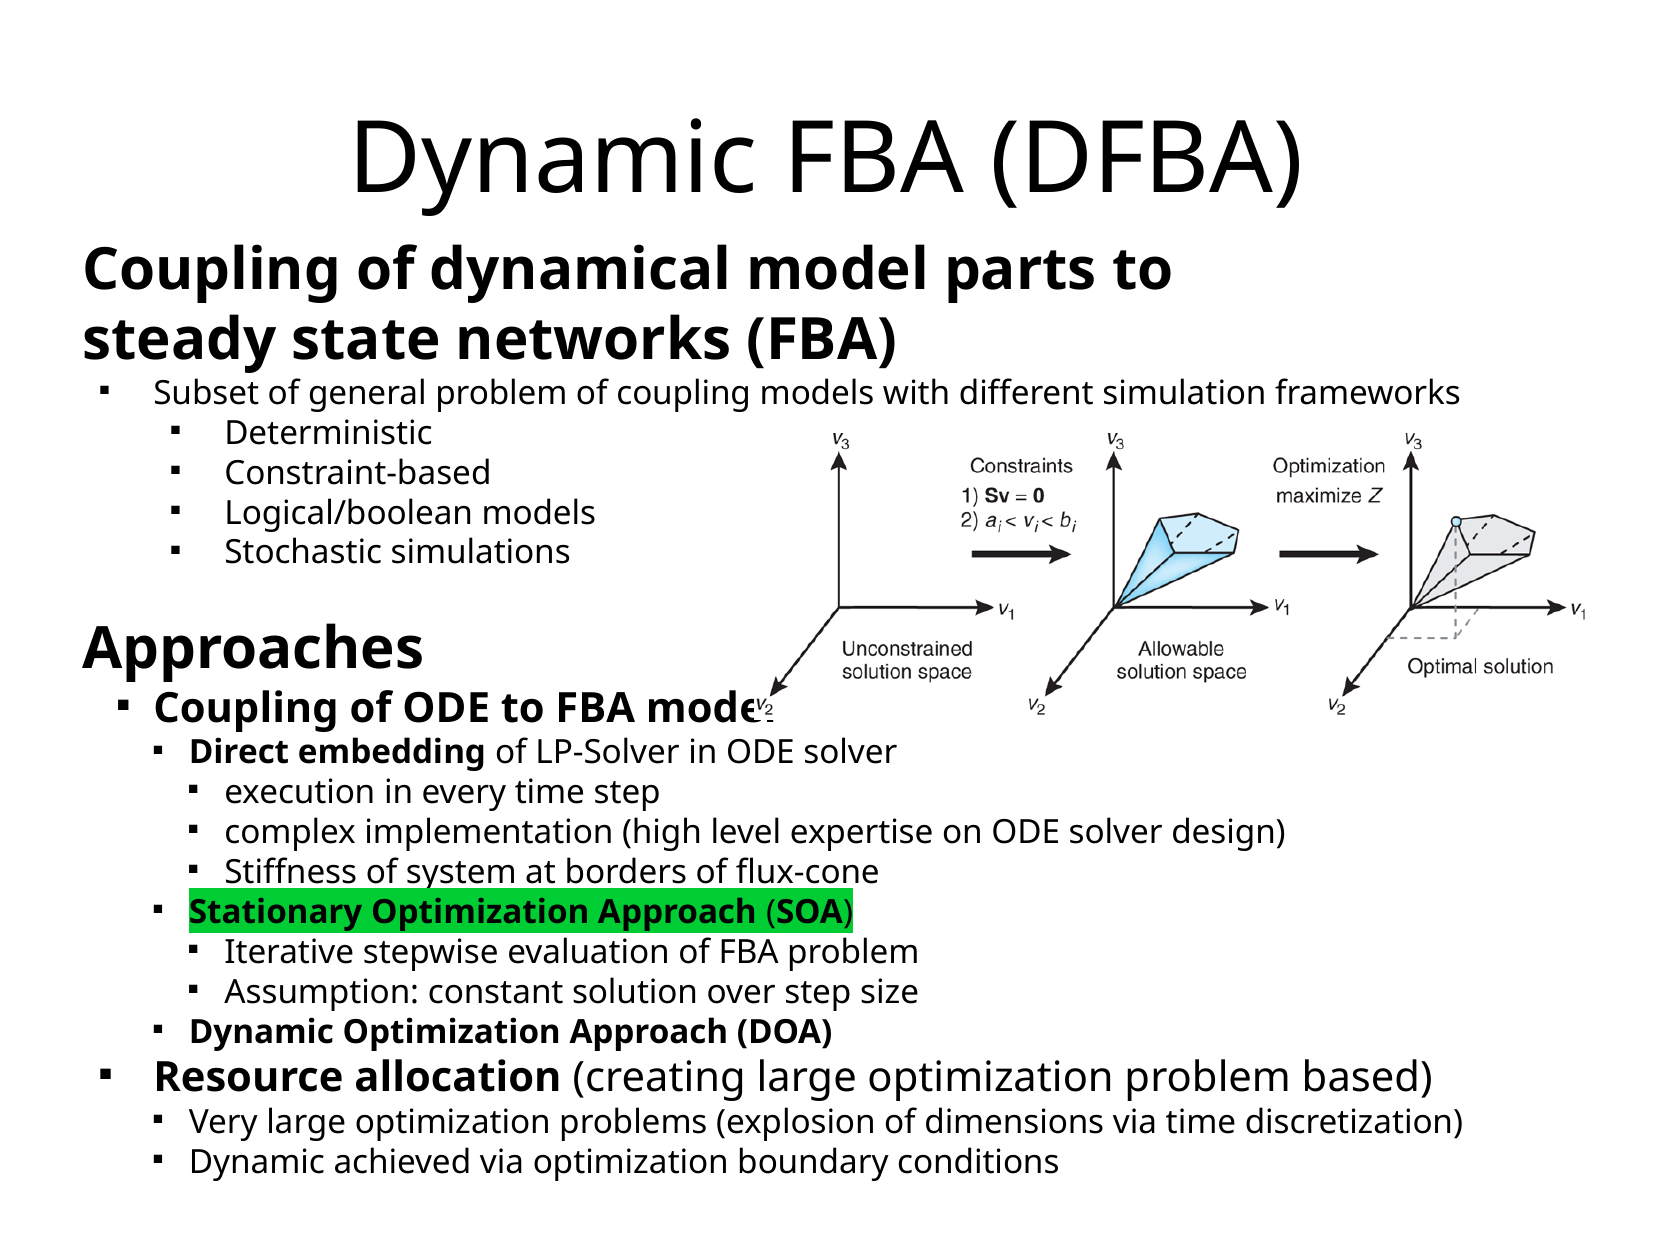

Dynamic FBA (DFBA)
Coupling of dynamical model parts to
steady state networks (FBA)
Subset of general problem of coupling models with different simulation frameworks
Deterministic
Constraint-based
Logical/boolean models
Stochastic simulations
Approaches
Coupling of ODE to FBA model
Direct embedding of LP-Solver in ODE solver
execution in every time step
complex implementation (high level expertise on ODE solver design)
Stiffness of system at borders of flux-cone
Stationary Optimization Approach (SOA)
Iterative stepwise evaluation of FBA problem
Assumption: constant solution over step size
Dynamic Optimization Approach (DOA)
Resource allocation (creating large optimization problem based)
Very large optimization problems (explosion of dimensions via time discretization)
Dynamic achieved via optimization boundary conditions